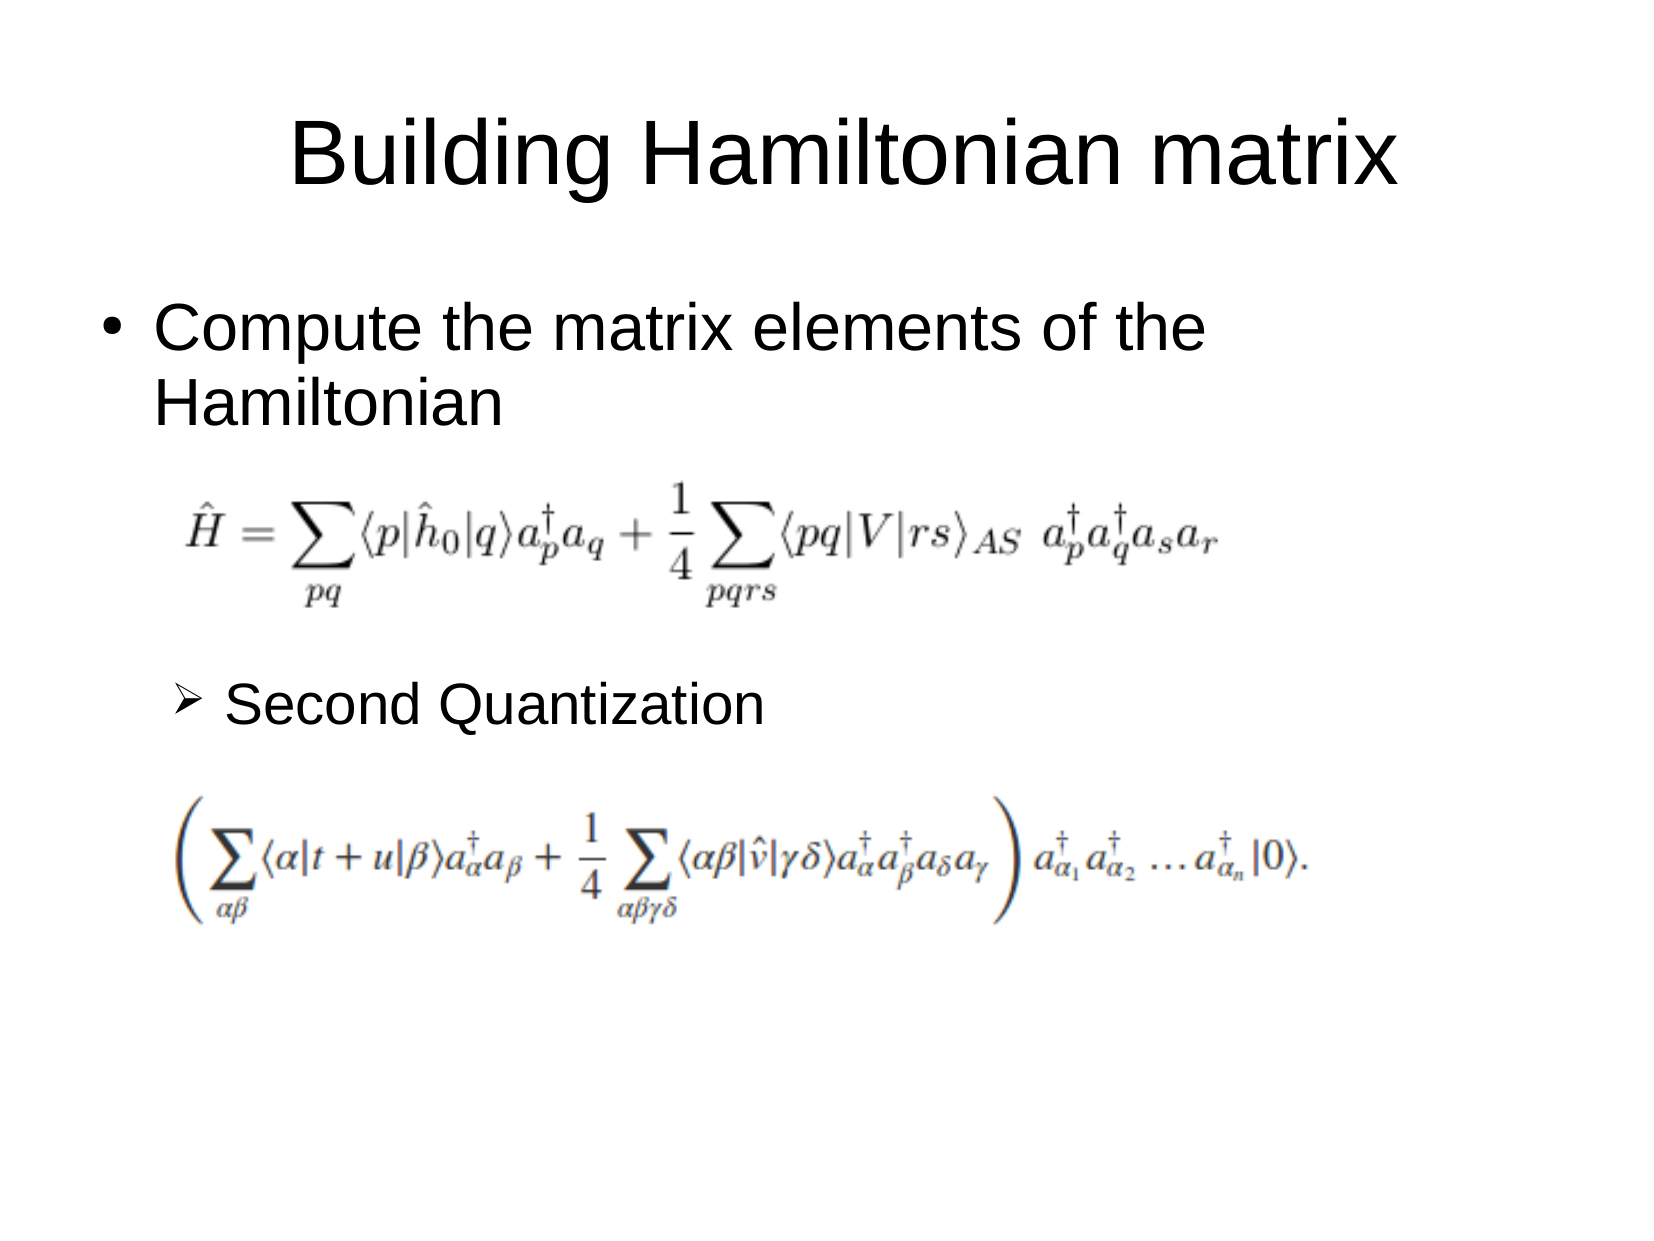

# Building Hamiltonian matrix
Compute the matrix elements of the Hamiltonian
Second Quantization